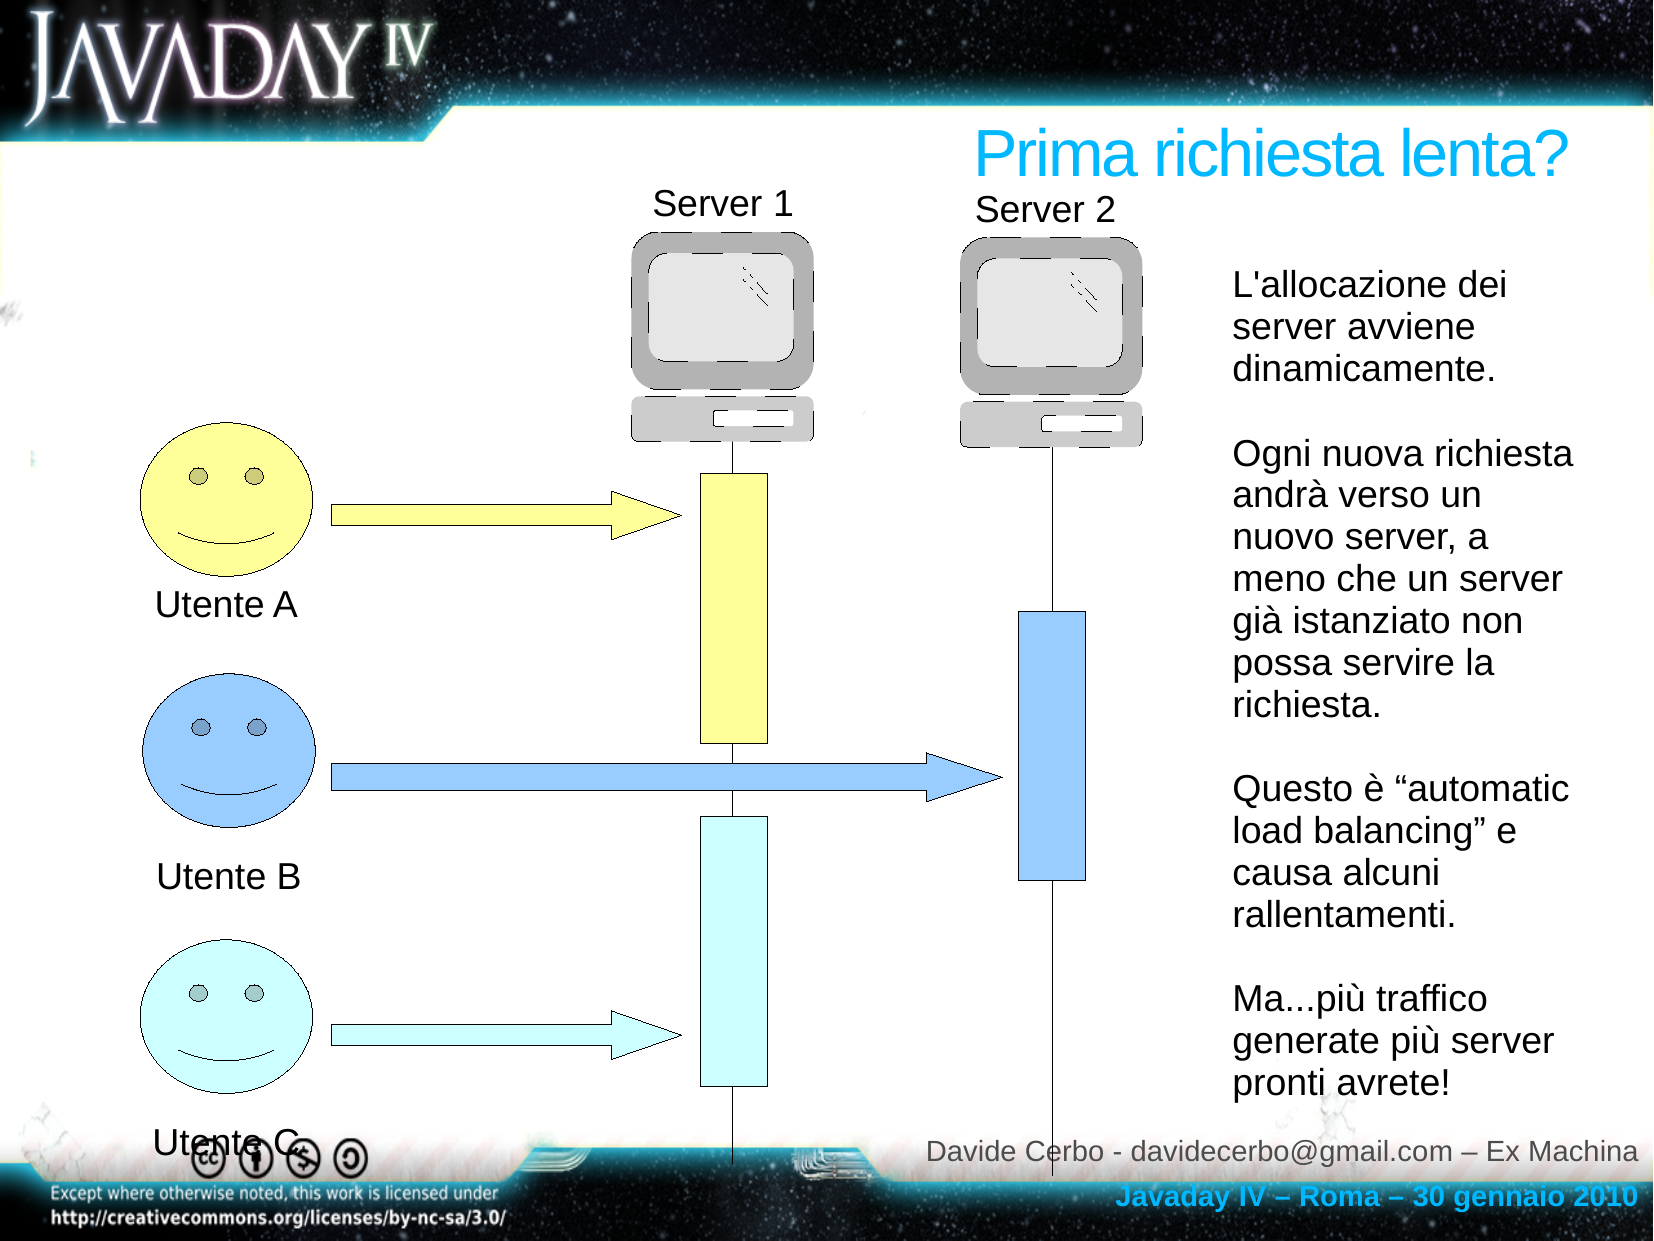

# Prima richiesta lenta?
Server 1
Server 2
L'allocazione dei server avviene dinamicamente.
Ogni nuova richiesta andrà verso un nuovo server, a meno che un server già istanziato non possa servire la richiesta.
Questo è “automatic load balancing” e causa alcuni rallentamenti.
Ma...più traffico generate più server pronti avrete!
Utente A
Utente B
Utente C